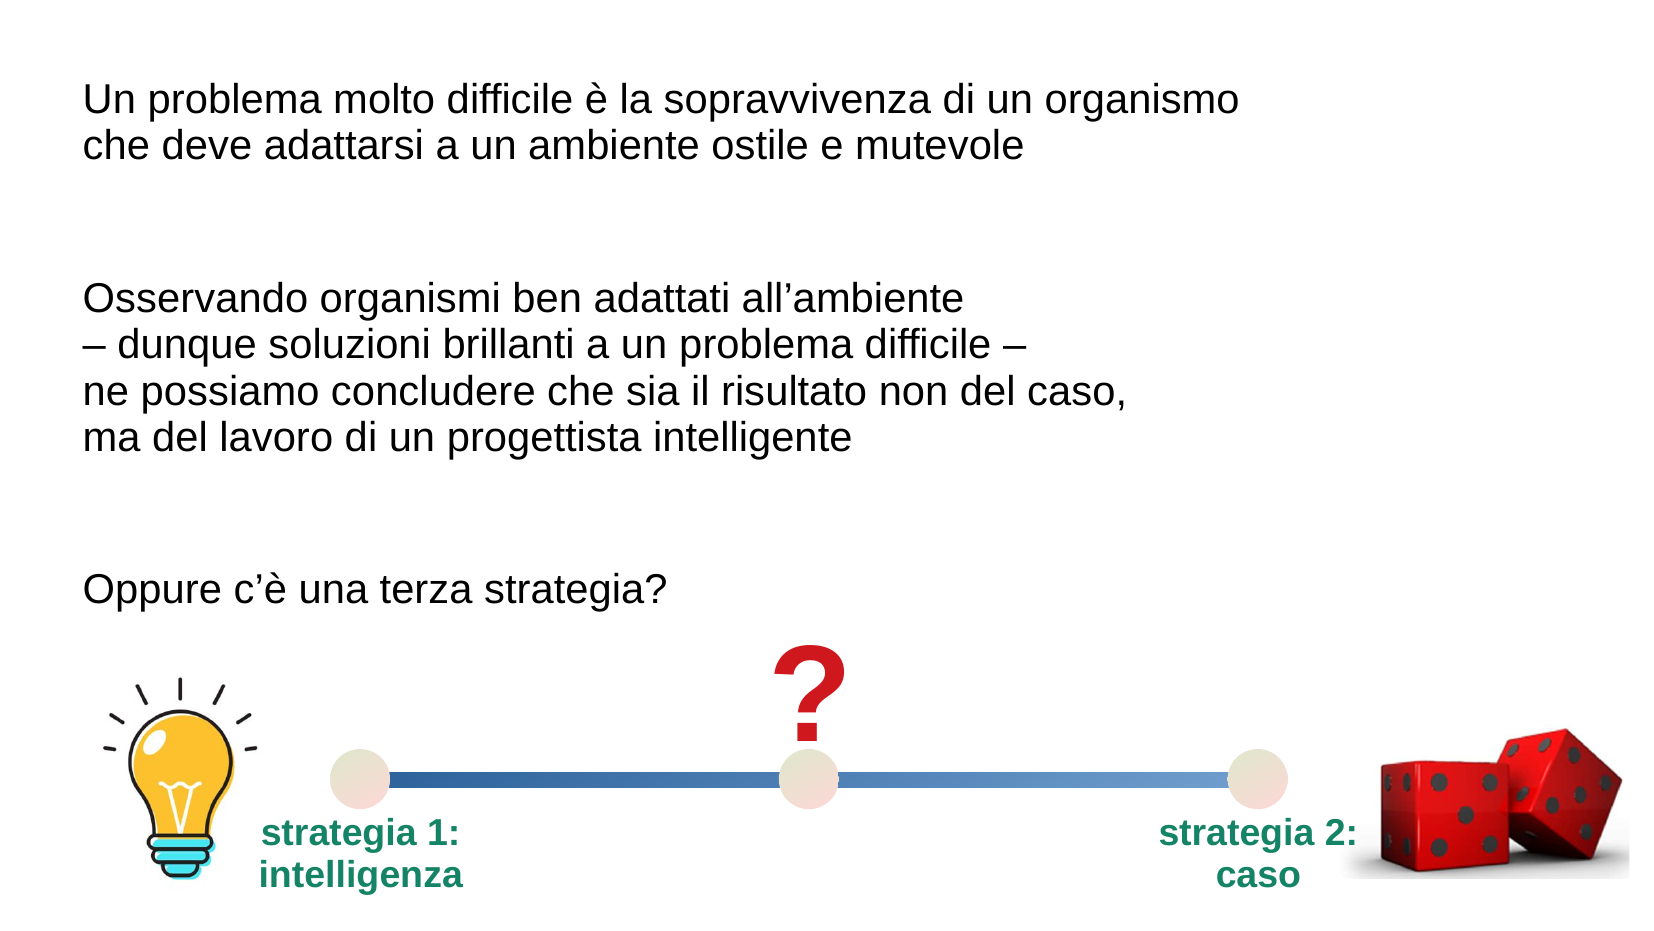

# Un problema molto difficile è la sopravvivenza di un organismo che deve adattarsi a un ambiente ostile e mutevole
Osservando organismi ben adattati all’ambiente
– dunque soluzioni brillanti a un problema difficile –
ne possiamo concludere che sia il risultato non del caso,
ma del lavoro di un progettista intelligente
Oppure c’è una terza strategia?
?
strategia 1:
intelligenza
strategia 2:
caso